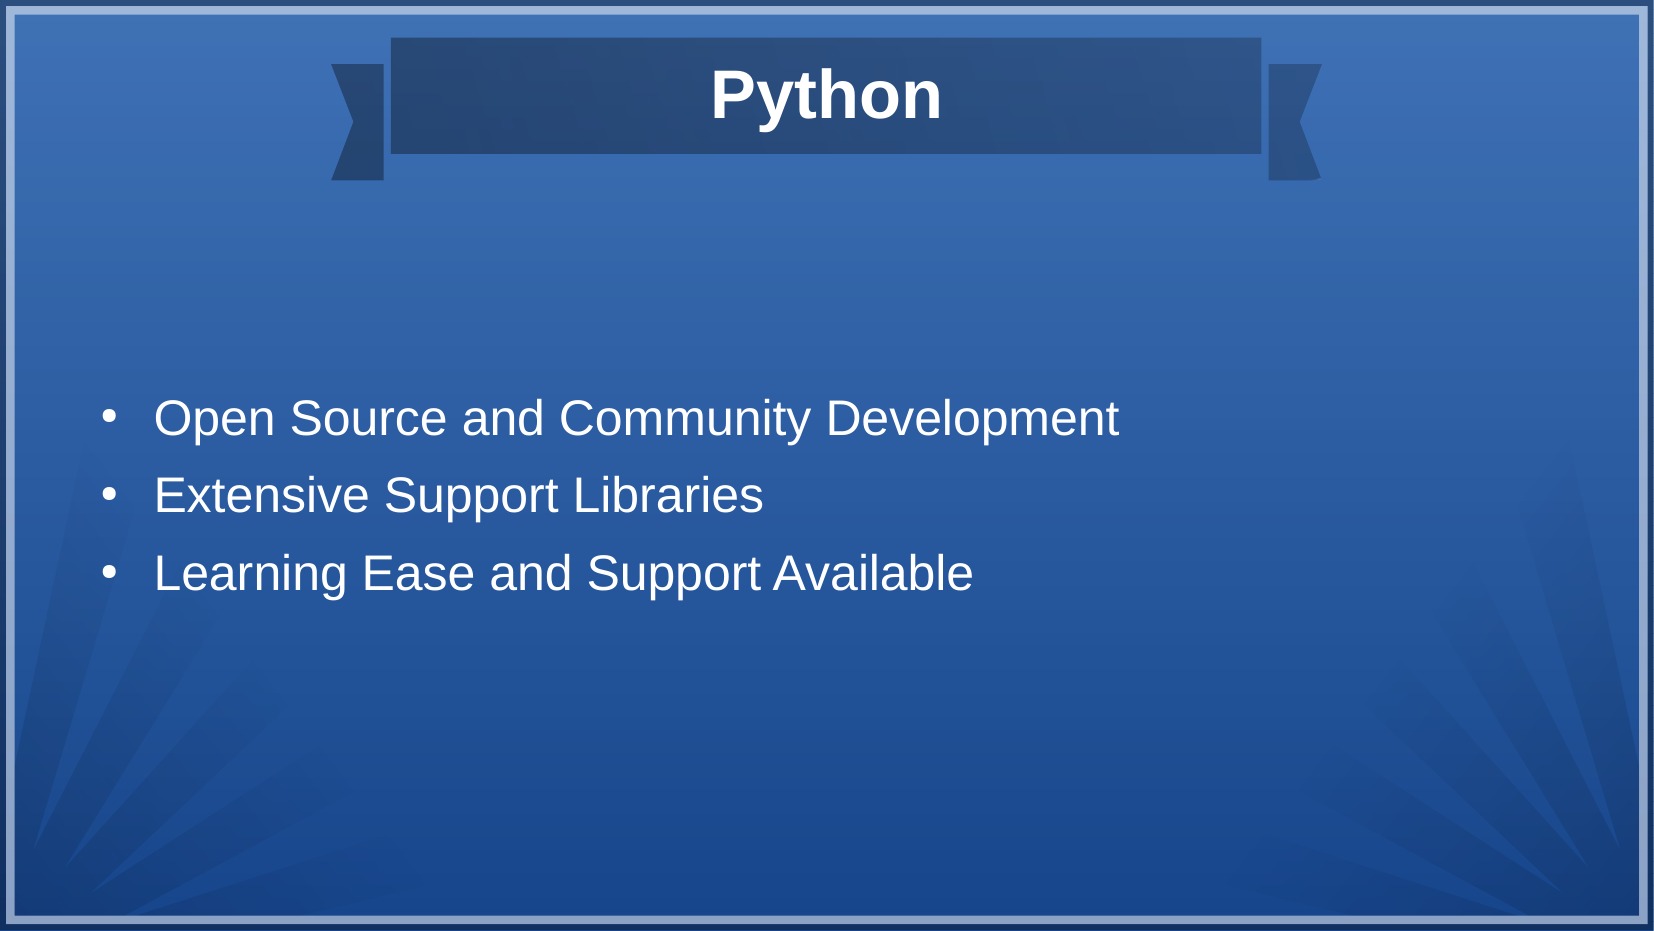

# Python
Open Source and Community Development
Extensive Support Libraries
Learning Ease and Support Available